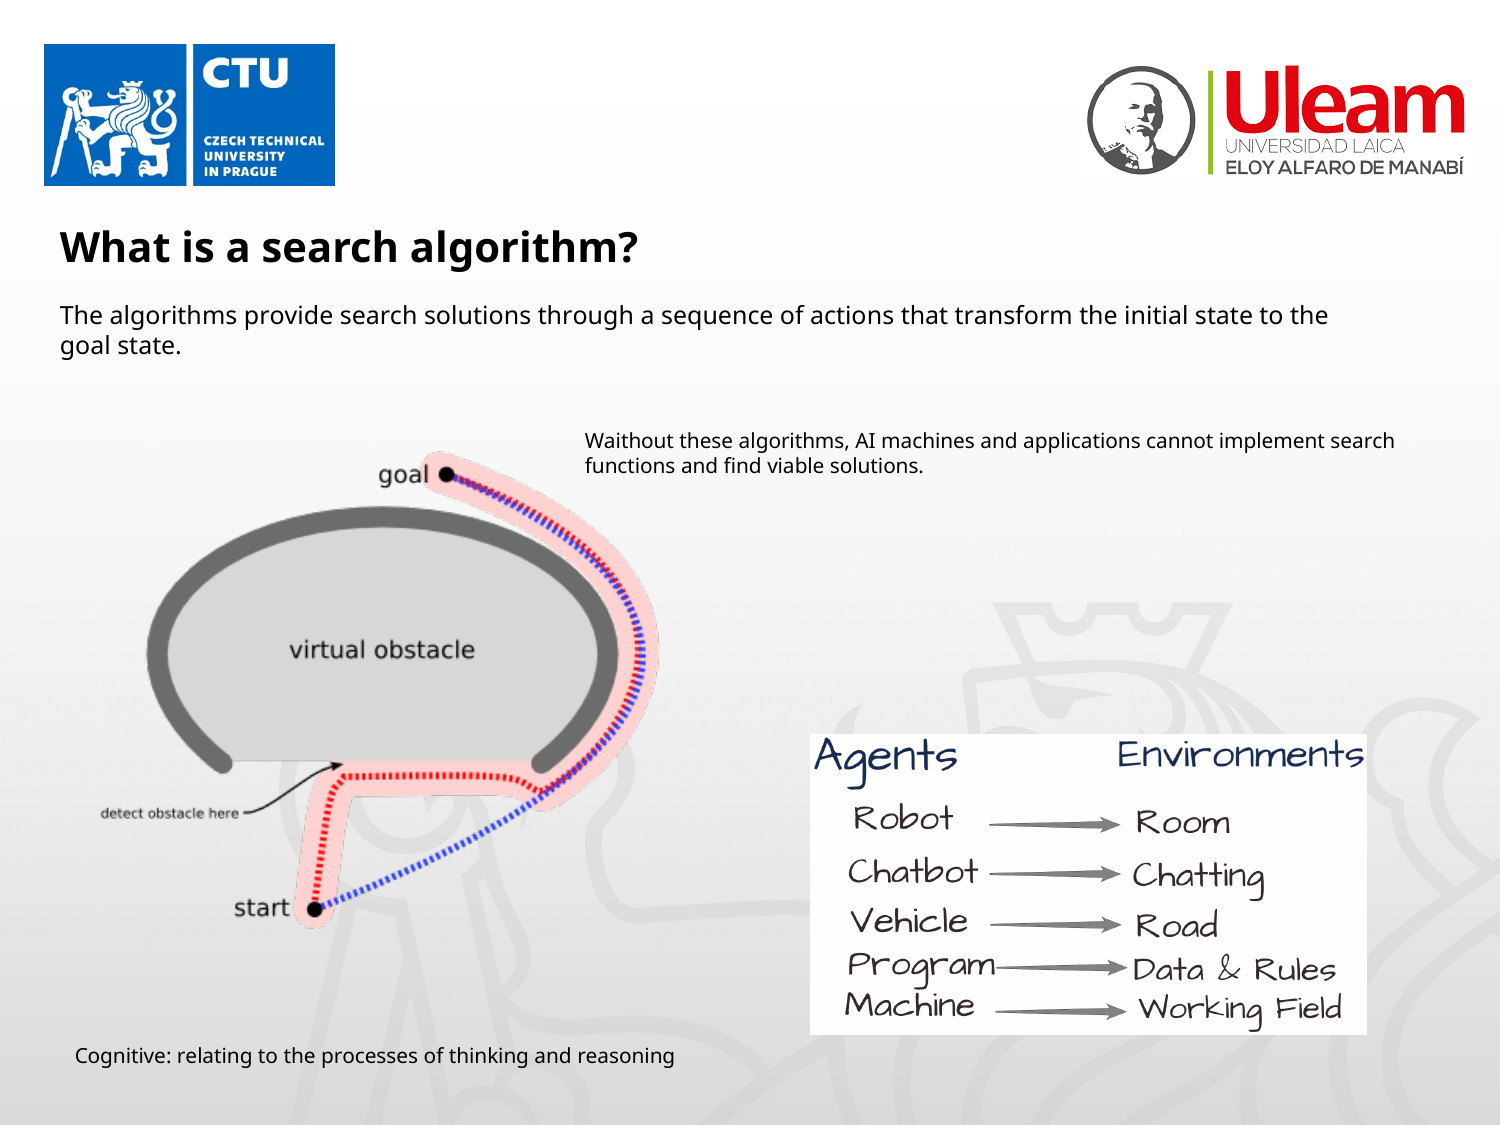

# What is a search algorithm?
The algorithms provide search solutions through a sequence of actions that transform the initial state to the goal state.
Waithout these algorithms, AI machines and applications cannot implement search functions and find viable solutions.
Cognitive: relating to the processes of thinking and reasoning